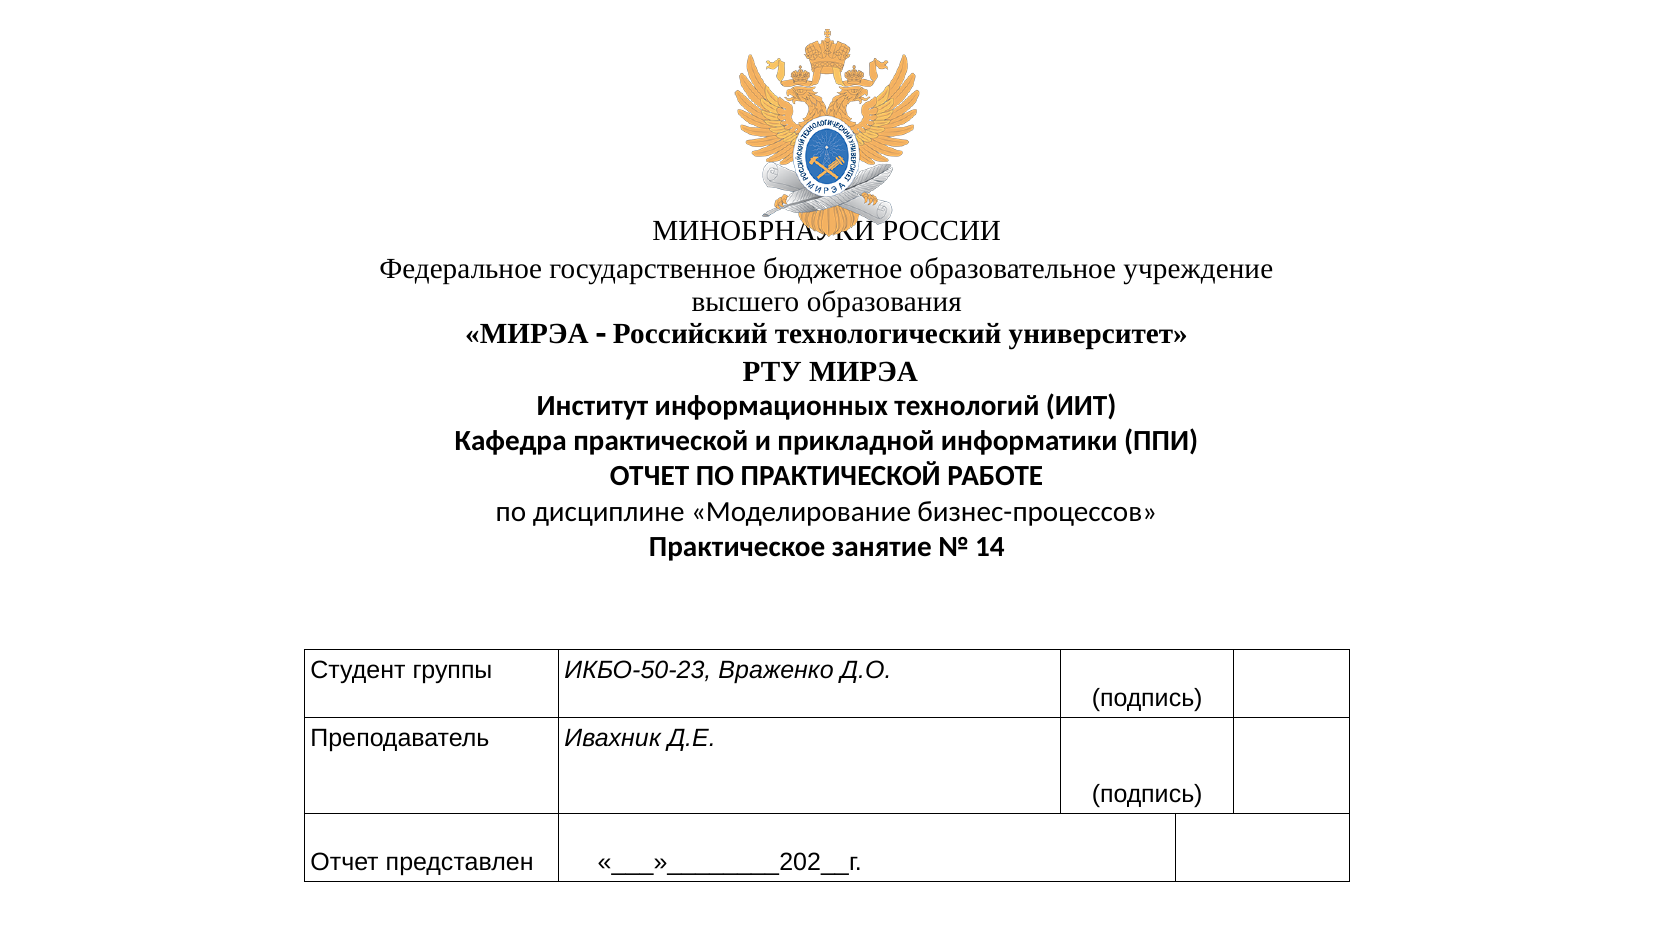

МИНОБРНАУКИ РОССИИ
Федеральное государственное бюджетное образовательное учреждение
высшего образования
«МИРЭА  Российский технологический университет»
 РТУ МИРЭА
Институт информационных технологий (ИИТ)
Кафедра практической и прикладной информатики (ППИ)
ОТЧЕТ ПО ПРАКТИЧЕСКОЙ РАБОТЕ
по дисциплине «Моделирование бизнес-процессов»
Практическое занятие № 14
| Студент группы | ИКБО-50-23, Враженко Д.О. | (подпись) | | |
| --- | --- | --- | --- | --- |
| Преподаватель | Ивахник Д.Е. | (подпись) | | |
| Отчет представлен | «\_\_\_»\_\_\_\_\_\_\_\_202\_\_г. | | | |